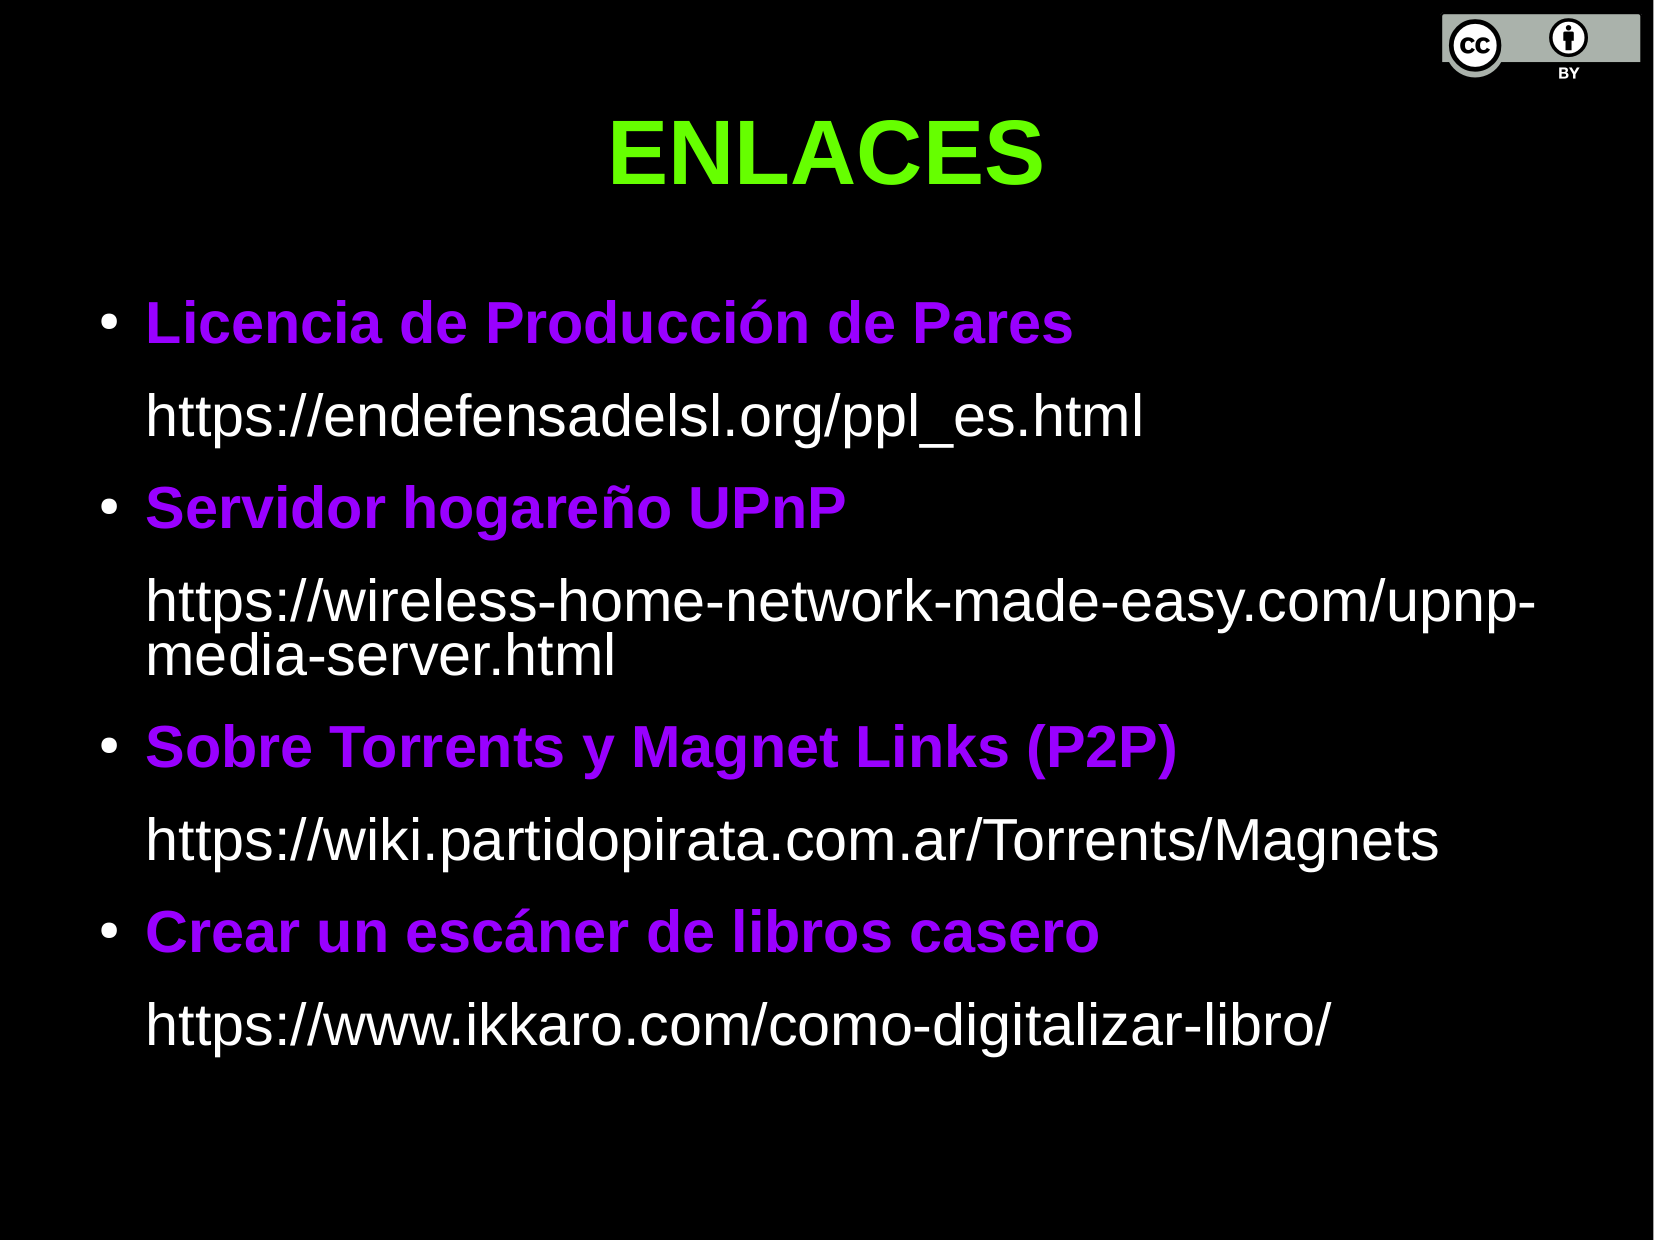

# ENLACES
Licencia de Producción de Pares
https://endefensadelsl.org/ppl_es.html
Servidor hogareño UPnP
https://wireless-home-network-made-easy.com/upnp-media-server.html
Sobre Torrents y Magnet Links (P2P)
https://wiki.partidopirata.com.ar/Torrents/Magnets
Crear un escáner de libros casero
https://www.ikkaro.com/como-digitalizar-libro/